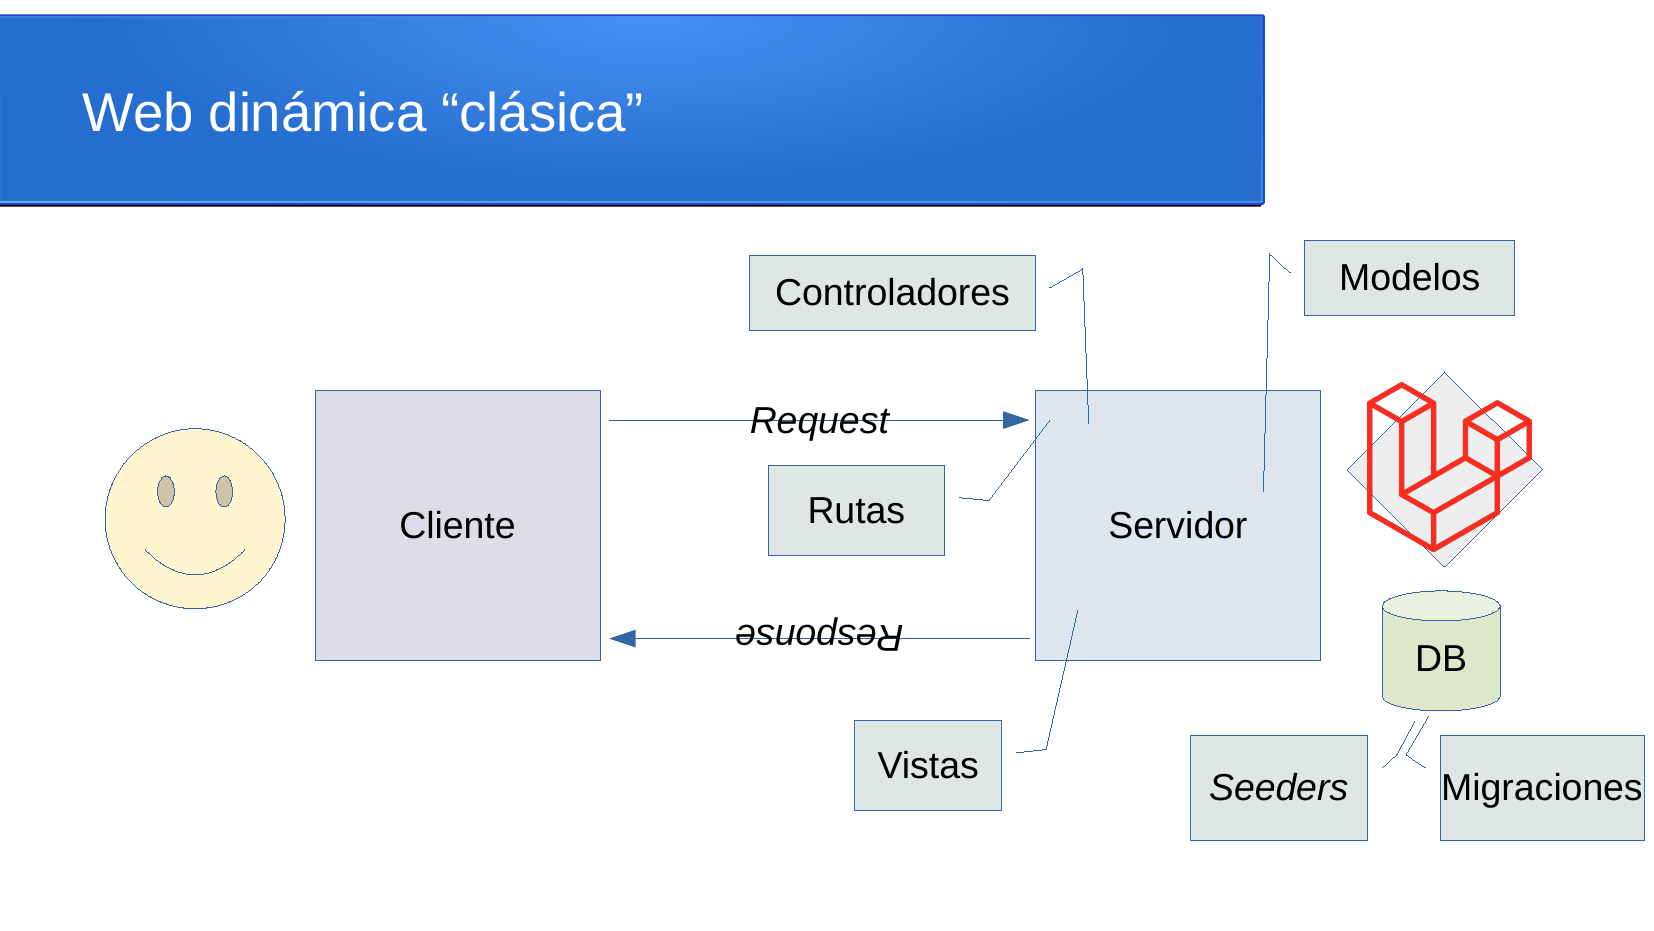

# Web dinámica “clásica”
Modelos
Controladores
Cliente
Servidor
Request
Rutas
DB
Response
Vistas
Seeders
Migraciones